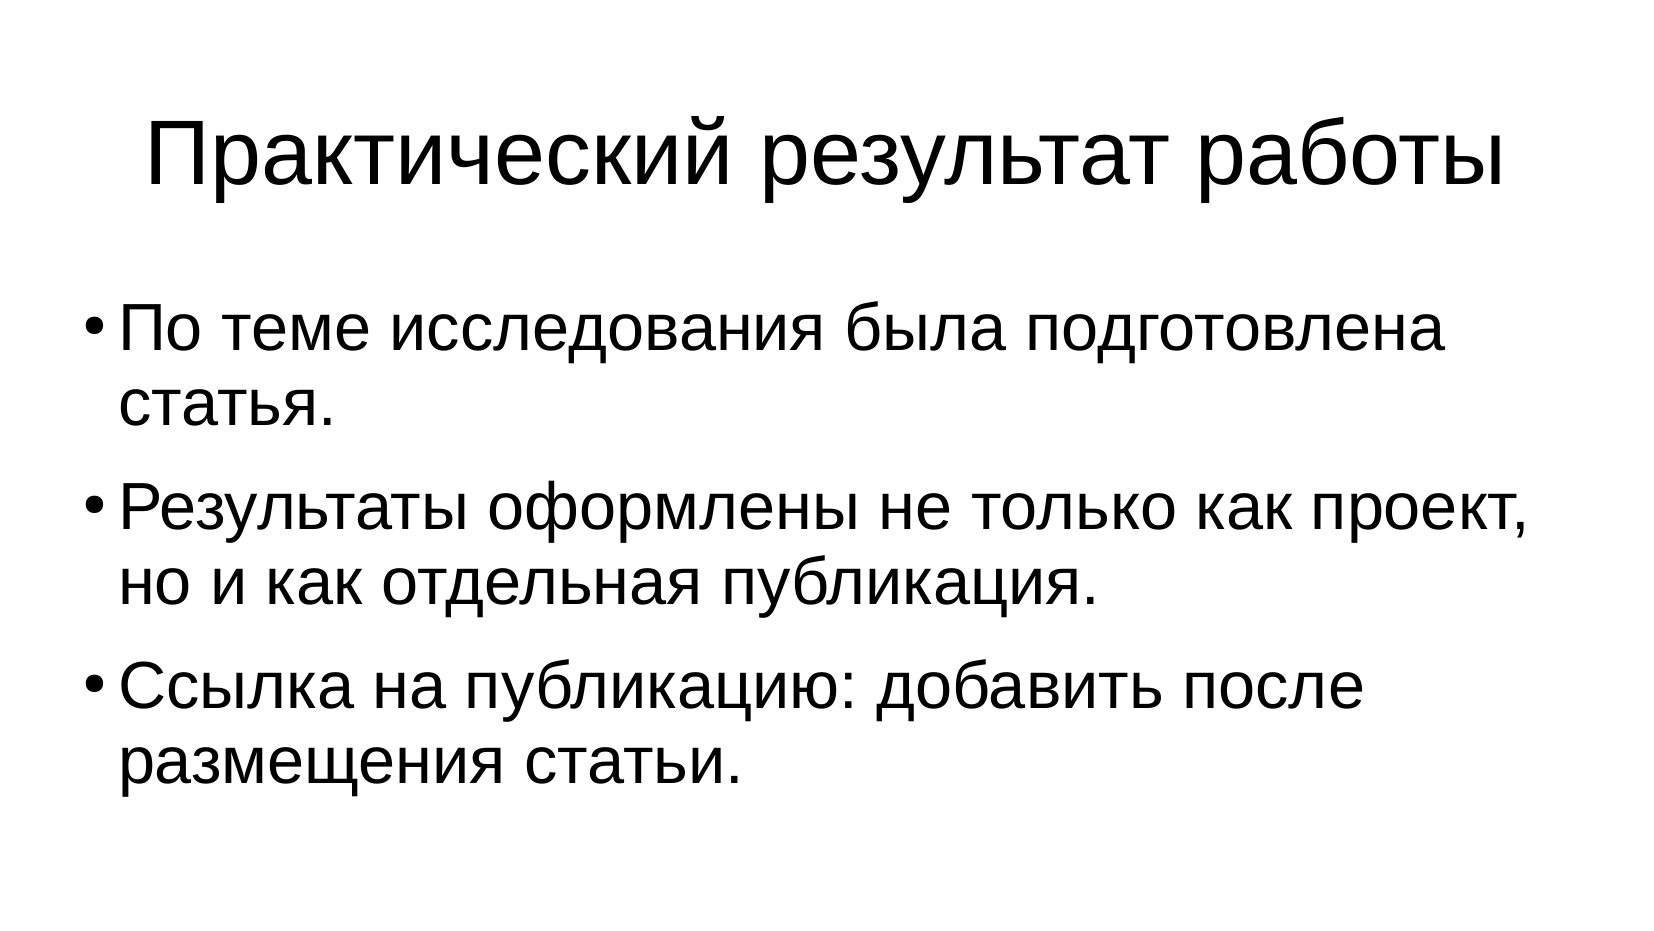

# Практический результат работы
По теме исследования была подготовлена статья.
Результаты оформлены не только как проект, но и как отдельная публикация.
Ссылка на публикацию: добавить после размещения статьи.